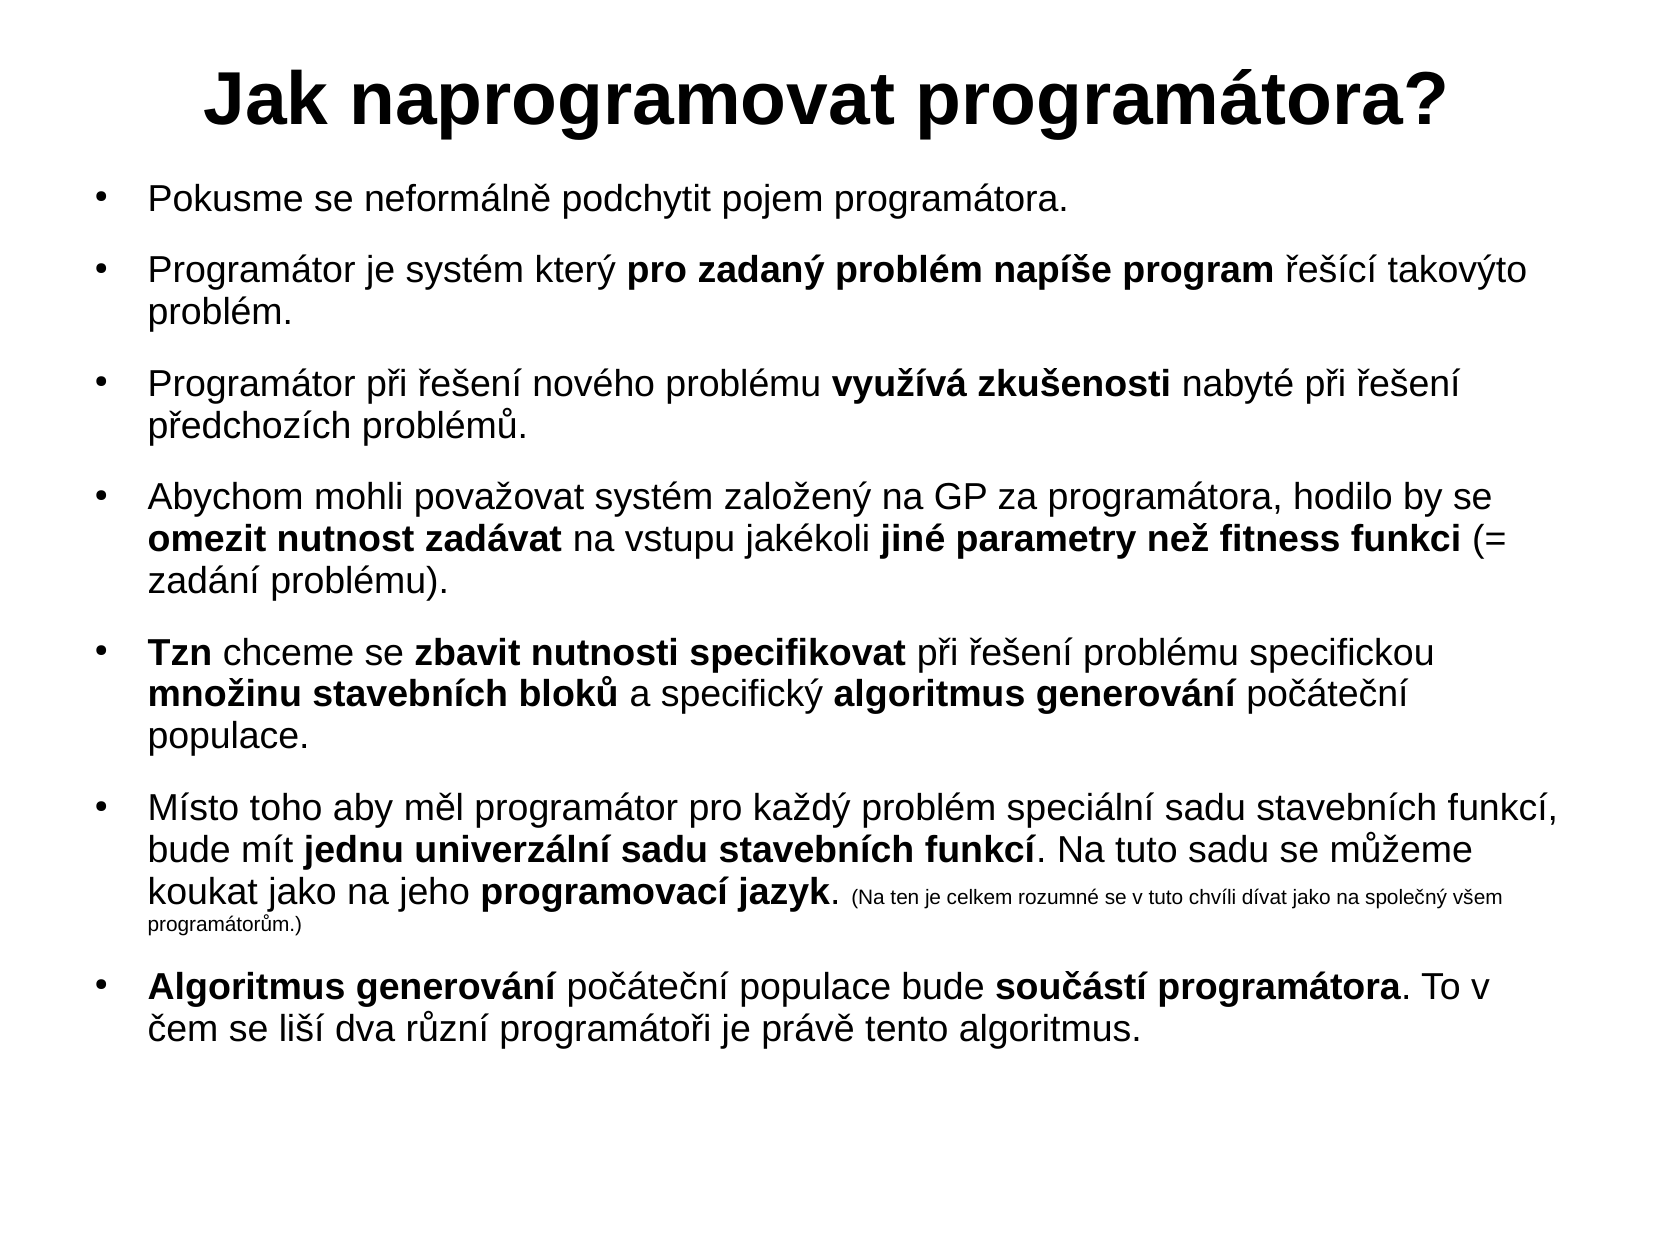

# Jak naprogramovat programátora?
Pokusme se neformálně podchytit pojem programátora.
Programátor je systém který pro zadaný problém napíše program řešící takovýto problém.
Programátor při řešení nového problému využívá zkušenosti nabyté při řešení předchozích problémů.
Abychom mohli považovat systém založený na GP za programátora, hodilo by se omezit nutnost zadávat na vstupu jakékoli jiné parametry než fitness funkci (= zadání problému).
Tzn chceme se zbavit nutnosti specifikovat při řešení problému specifickou množinu stavebních bloků a specifický algoritmus generování počáteční populace.
Místo toho aby měl programátor pro každý problém speciální sadu stavebních funkcí, bude mít jednu univerzální sadu stavebních funkcí. Na tuto sadu se můžeme koukat jako na jeho programovací jazyk. (Na ten je celkem rozumné se v tuto chvíli dívat jako na společný všem programátorům.)
Algoritmus generování počáteční populace bude součástí programátora. To v čem se liší dva různí programátoři je právě tento algoritmus.